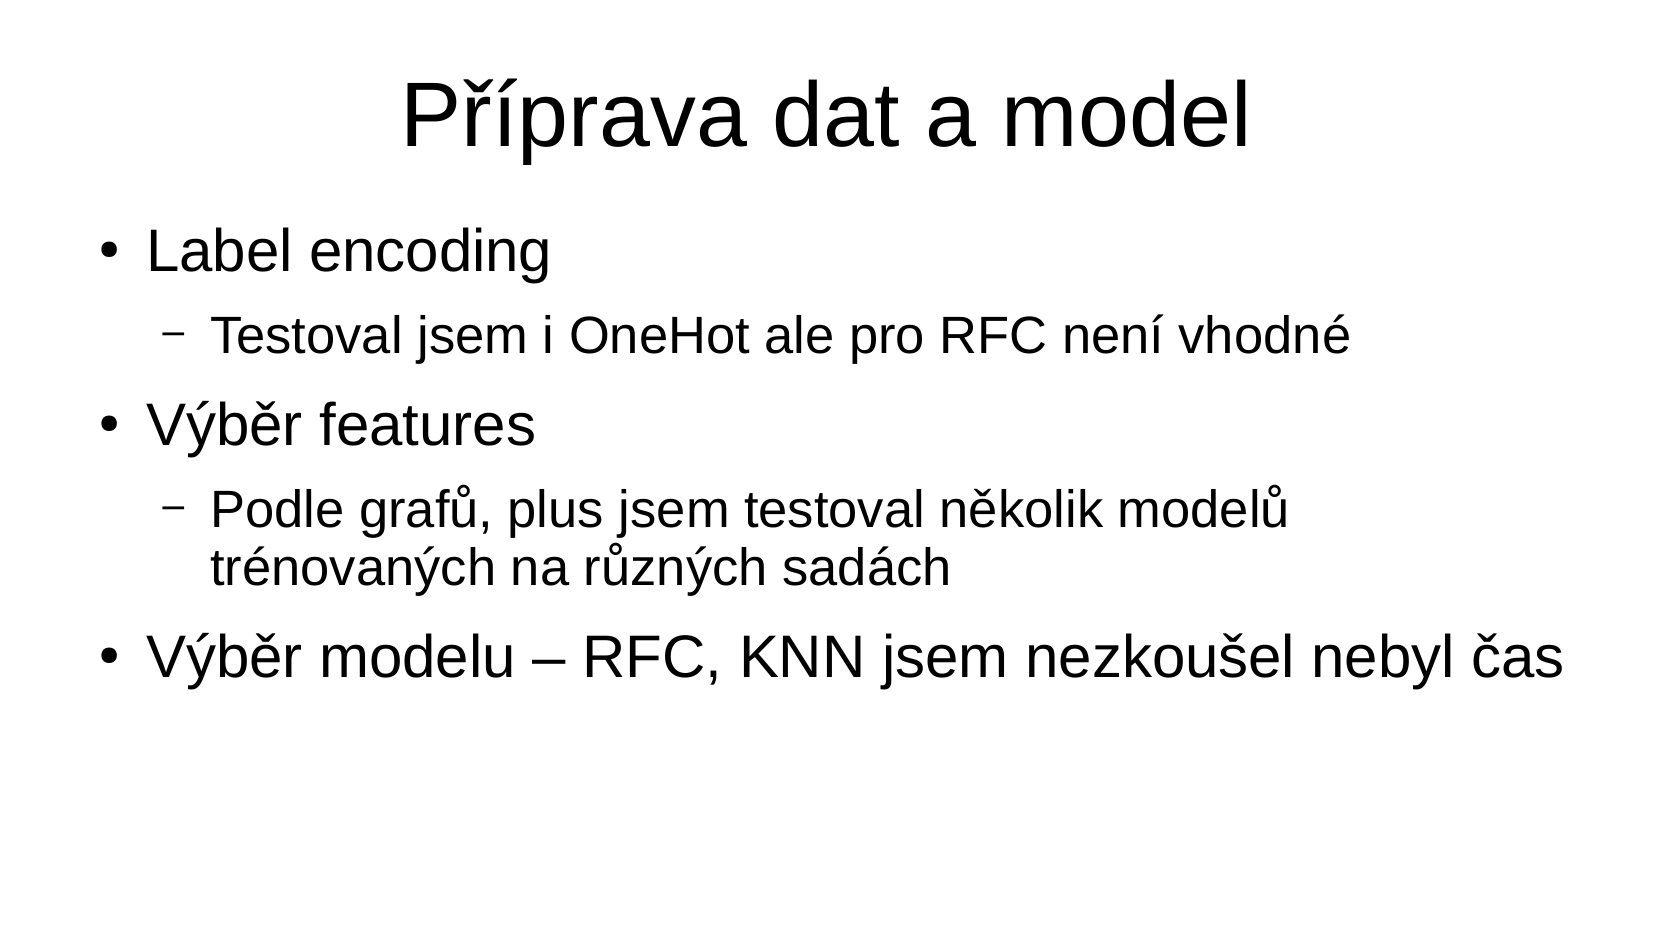

# Příprava dat a model
Label encoding
Testoval jsem i OneHot ale pro RFC není vhodné
Výběr features
Podle grafů, plus jsem testoval několik modelů trénovaných na různých sadách
Výběr modelu – RFC, KNN jsem nezkoušel nebyl čas